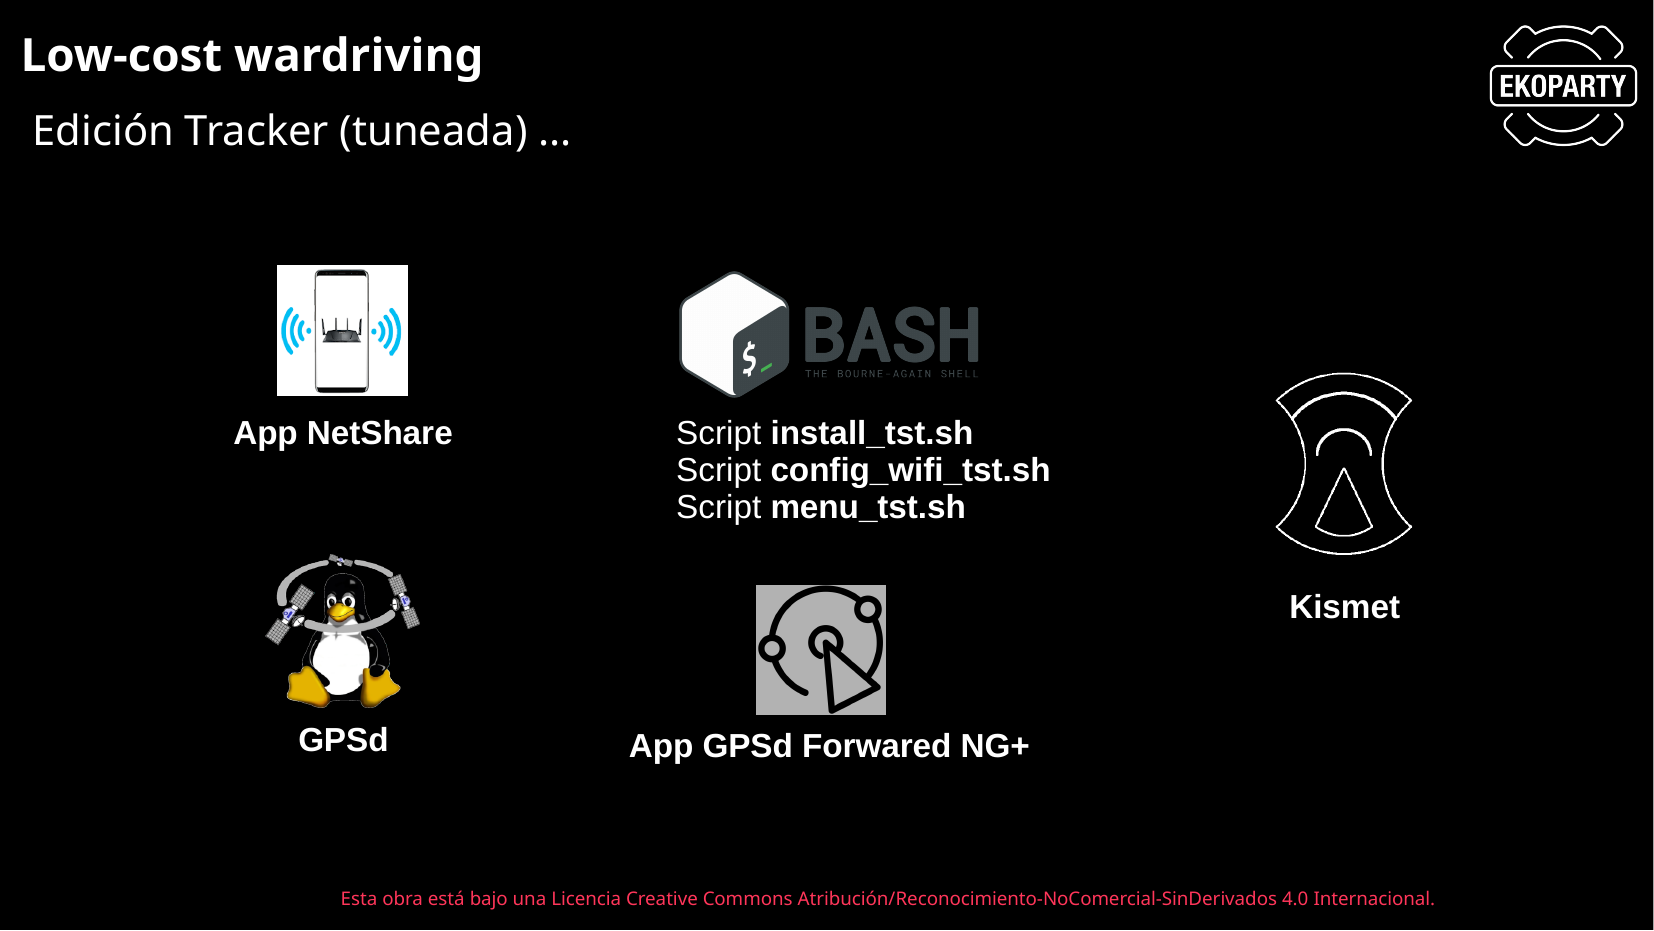

Low-cost wardriving
Edición Tracker (tuneada) ...
App NetShare
Script install_tst.sh
Script config_wifi_tst.sh
Script menu_tst.sh
Kismet
GPSd
App GPSd Forwared NG+
Esta obra está bajo una Licencia Creative Commons Atribución/Reconocimiento-NoComercial-SinDerivados 4.0 Internacional.